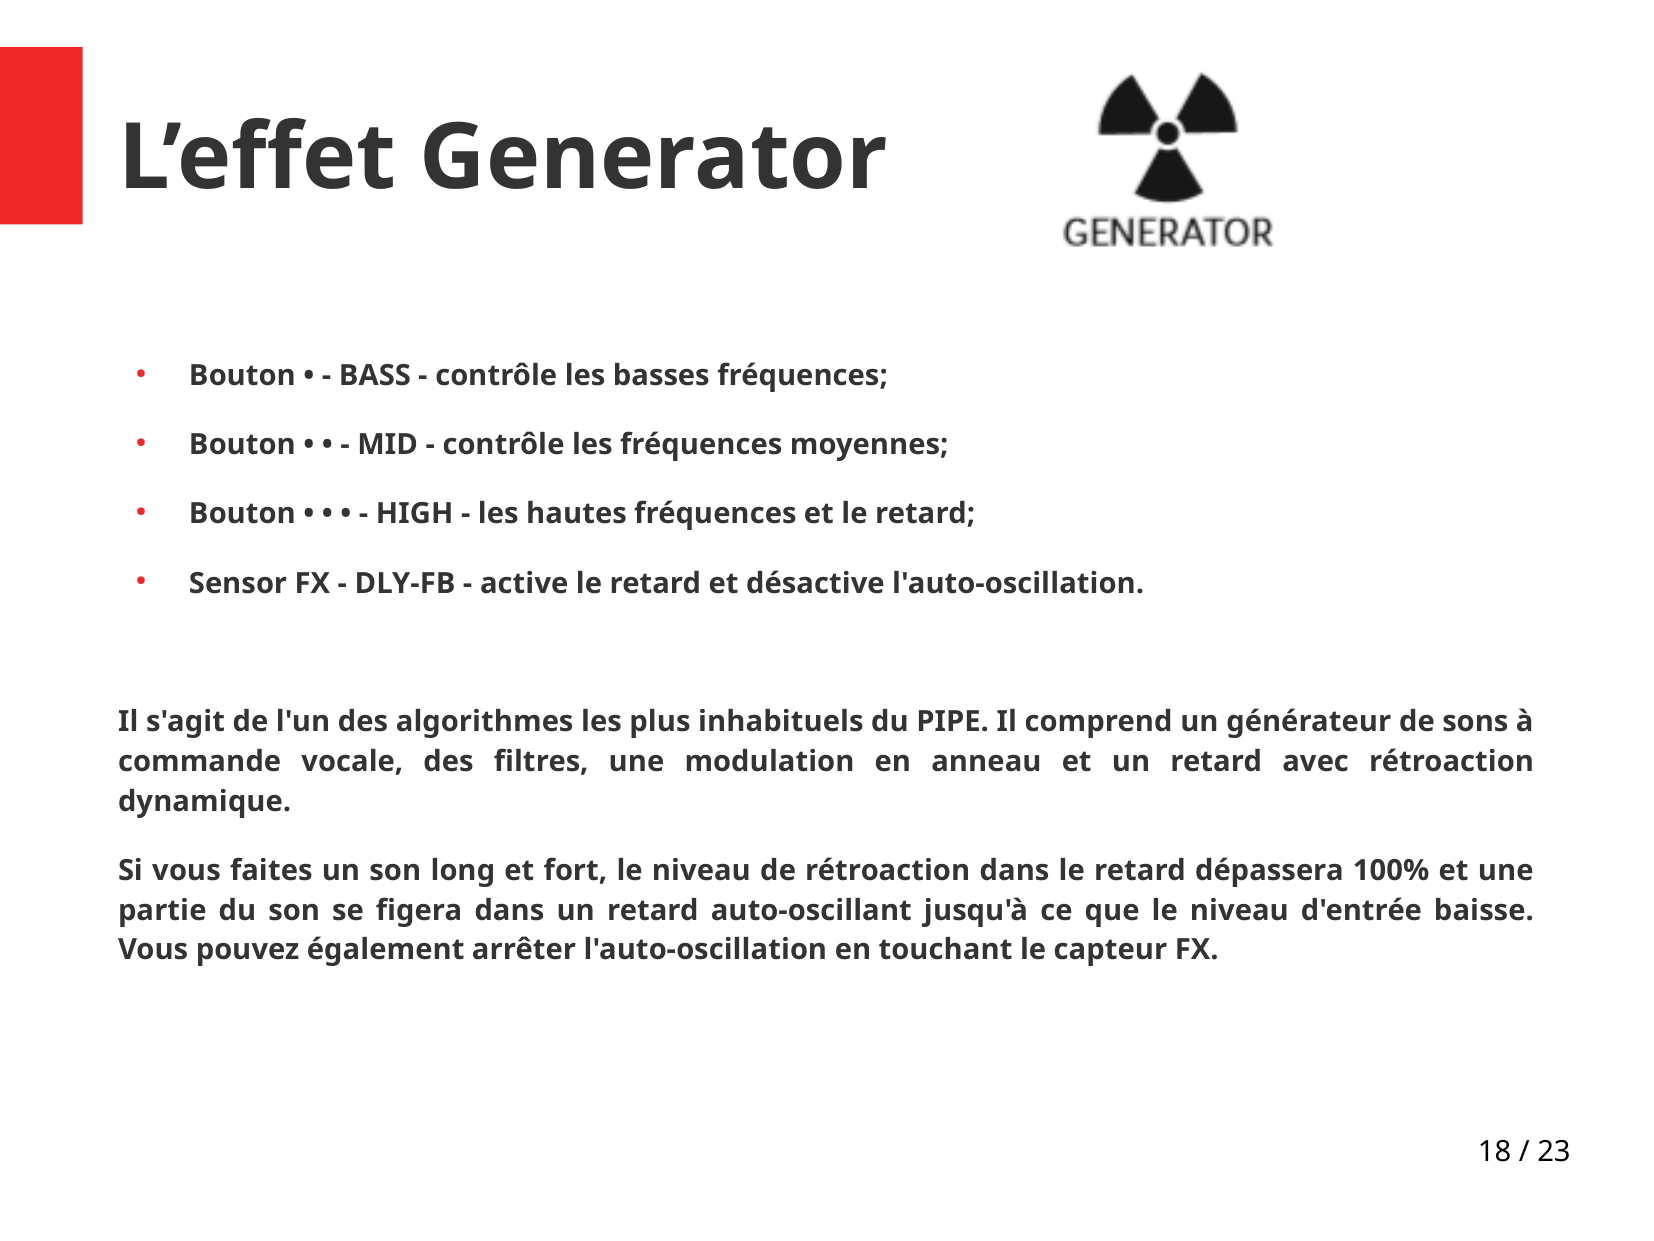

# L’effet Generator
Bouton • - BASS - contrôle les basses fréquences;
Bouton • • - MID - contrôle les fréquences moyennes;
Bouton • • • - HIGH - les hautes fréquences et le retard;
Sensor FX - DLY-FB - active le retard et désactive l'auto-oscillation.
Il s'agit de l'un des algorithmes les plus inhabituels du PIPE. Il comprend un générateur de sons à commande vocale, des filtres, une modulation en anneau et un retard avec rétroaction dynamique.
Si vous faites un son long et fort, le niveau de rétroaction dans le retard dépassera 100% et une partie du son se figera dans un retard auto-oscillant jusqu'à ce que le niveau d'entrée baisse. Vous pouvez également arrêter l'auto-oscillation en touchant le capteur FX.
18